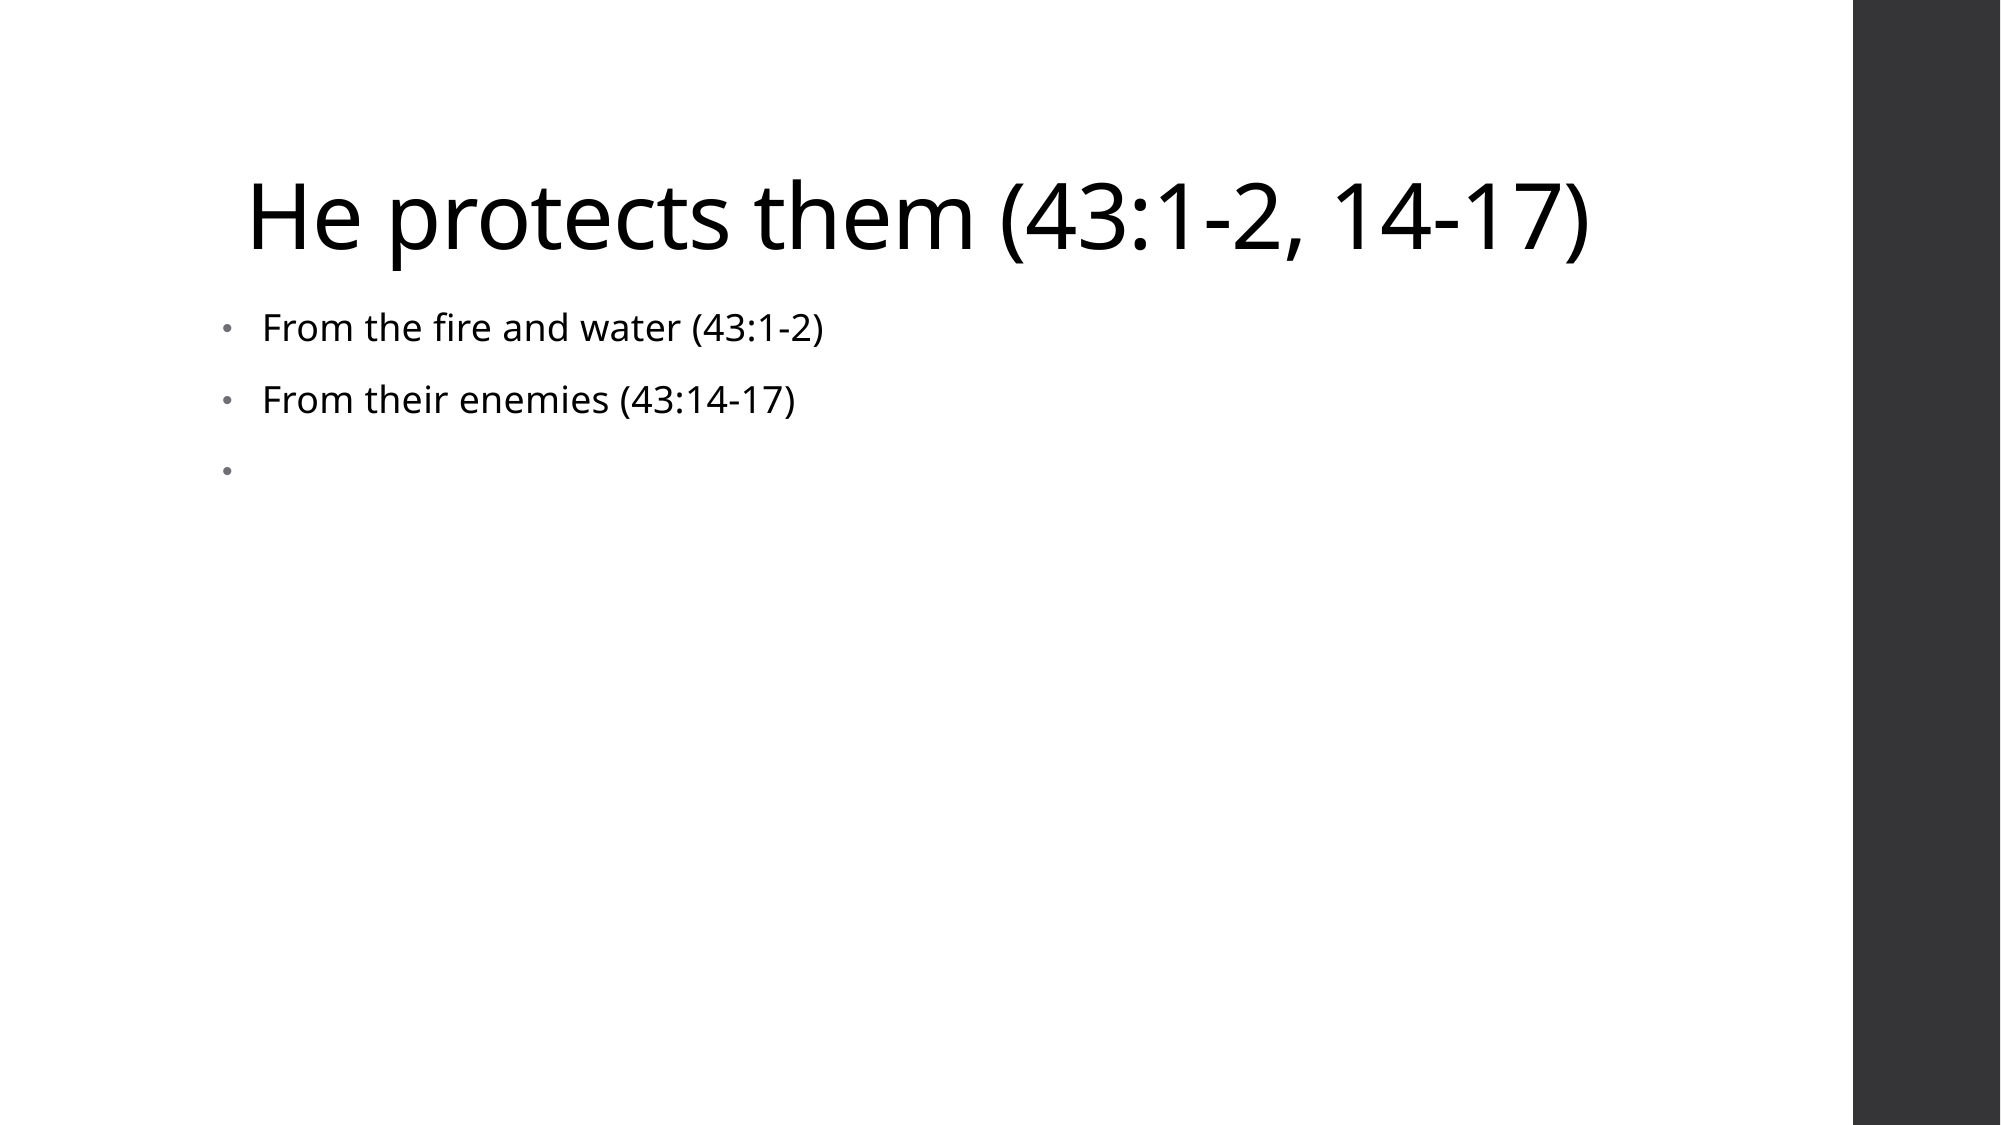

# He protects them (43:1-2, 14-17)
 From the fire and water (43:1-2)
 From their enemies (43:14-17)